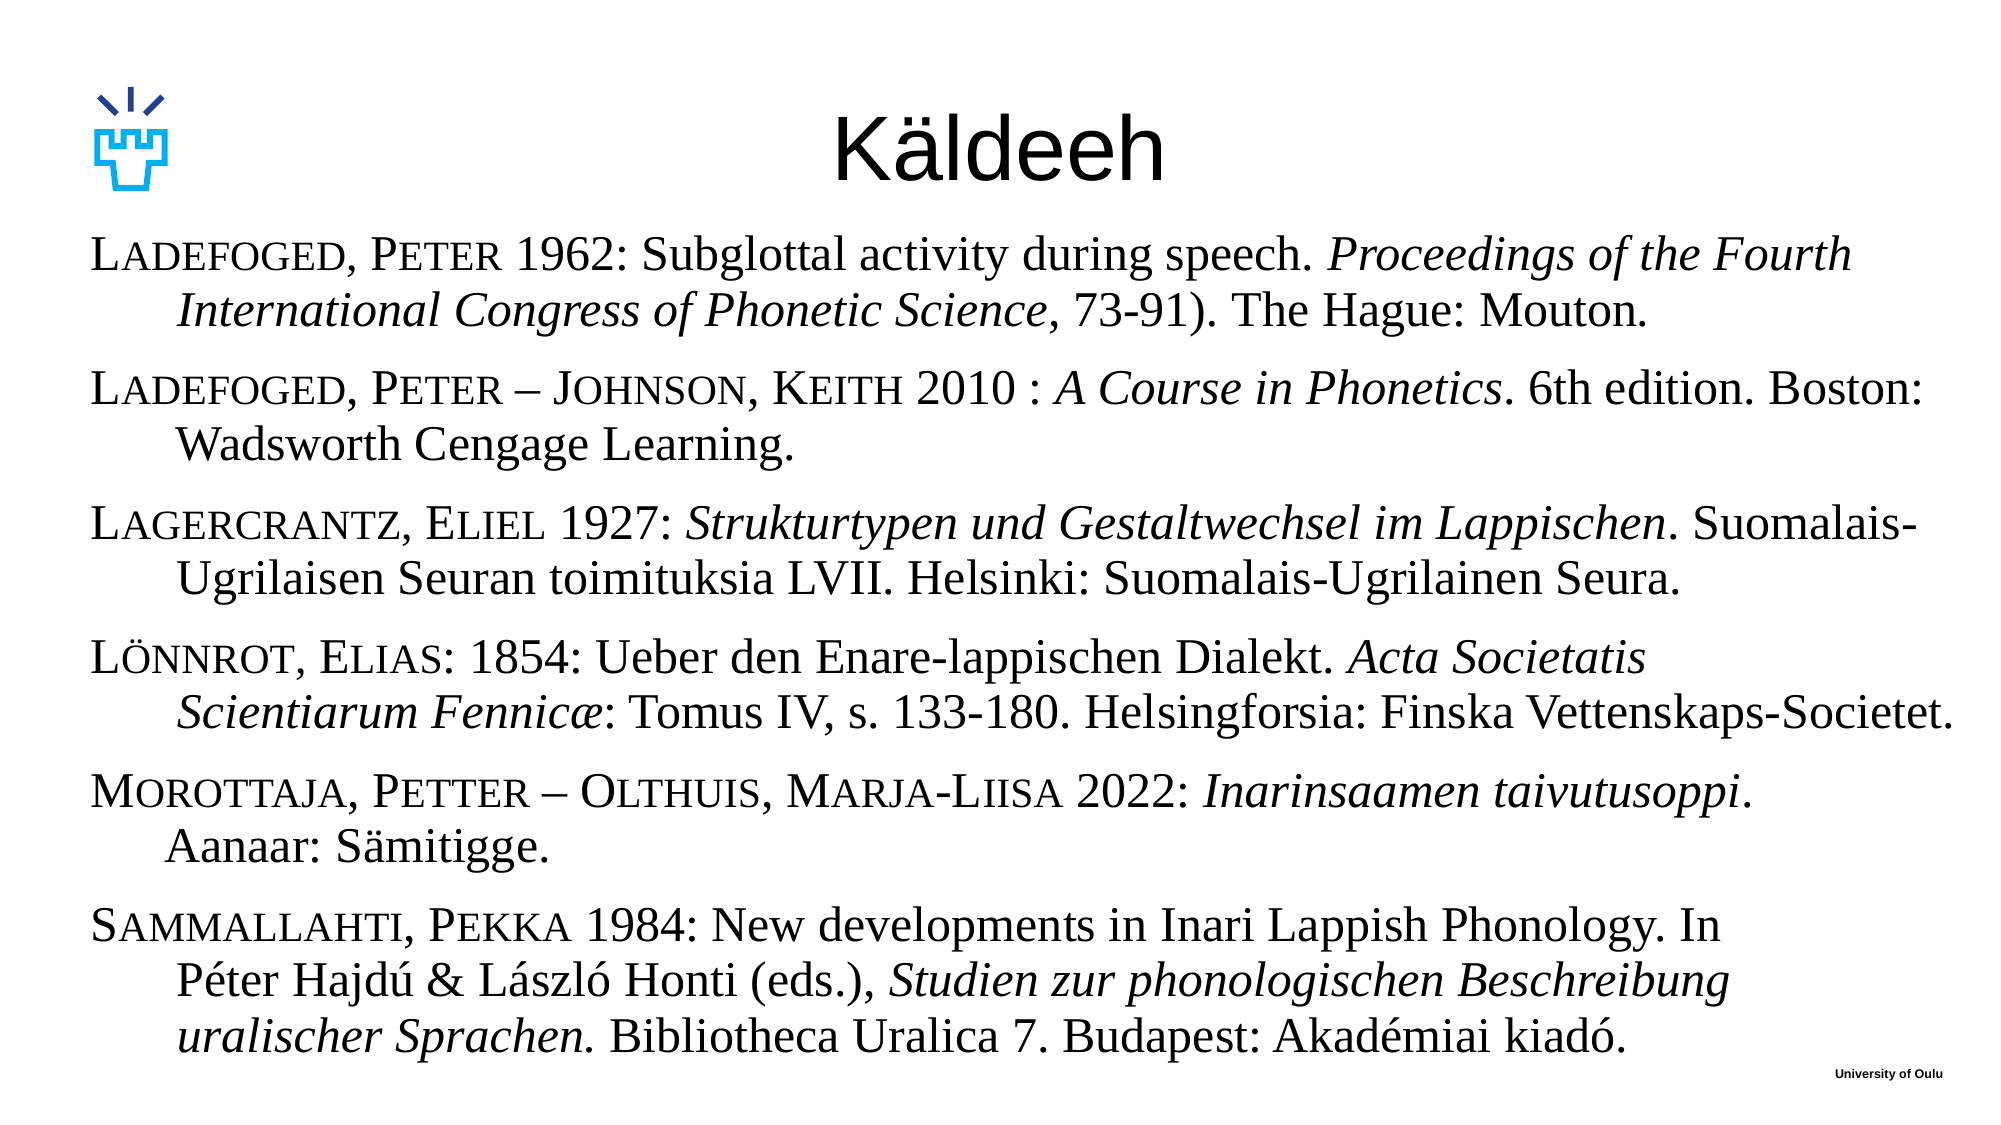

# Käldeeh
LADEFOGED, PETER 1962: Subglottal activity during speech. Proceedings of the Fourth
	 International Congress of Phonetic Science, 73-91). The Hague: Mouton.
LADEFOGED, PETER – JOHNSON, KEITH 2010 : A Course in Phonetics. 6th edition. Boston:
	 Wadsworth Cengage Learning.
LAGERCRANTZ, ELIEL 1927: Strukturtypen und Gestaltwechsel im Lappischen. Suomalais-
	 Ugrilaisen Seuran toimituksia LVII. Helsinki: Suomalais-Ugrilainen Seura.
LÖNNROT, ELIAS: 1854: Ueber den Enare-lappischen Dialekt. Acta Societatis
	 Scientiarum Fennicæ: Tomus IV, s. 133-180. Helsingforsia: Finska Vettenskaps-Societet.
MOROTTAJA, PETTER – OLTHUIS, MARJA-LIISA 2022: Inarinsaamen taivutusoppi.
	Aanaar: Sämitigge.
SAMMALLAHTI, PEKKA 1984: New developments in Inari Lappish Phonology. In
	 Péter Hajdú & László Honti (eds.), Studien zur phonologischen Beschreibung
	 uralischer Sprachen. Bibliotheca Uralica 7. Budapest: Akadémiai kiadó.
https://github.com/tkoukkar/anaraskiela/blob/master/Koukkari_Tuomas-CIFUXIII-oovdanpyehtim.pdf